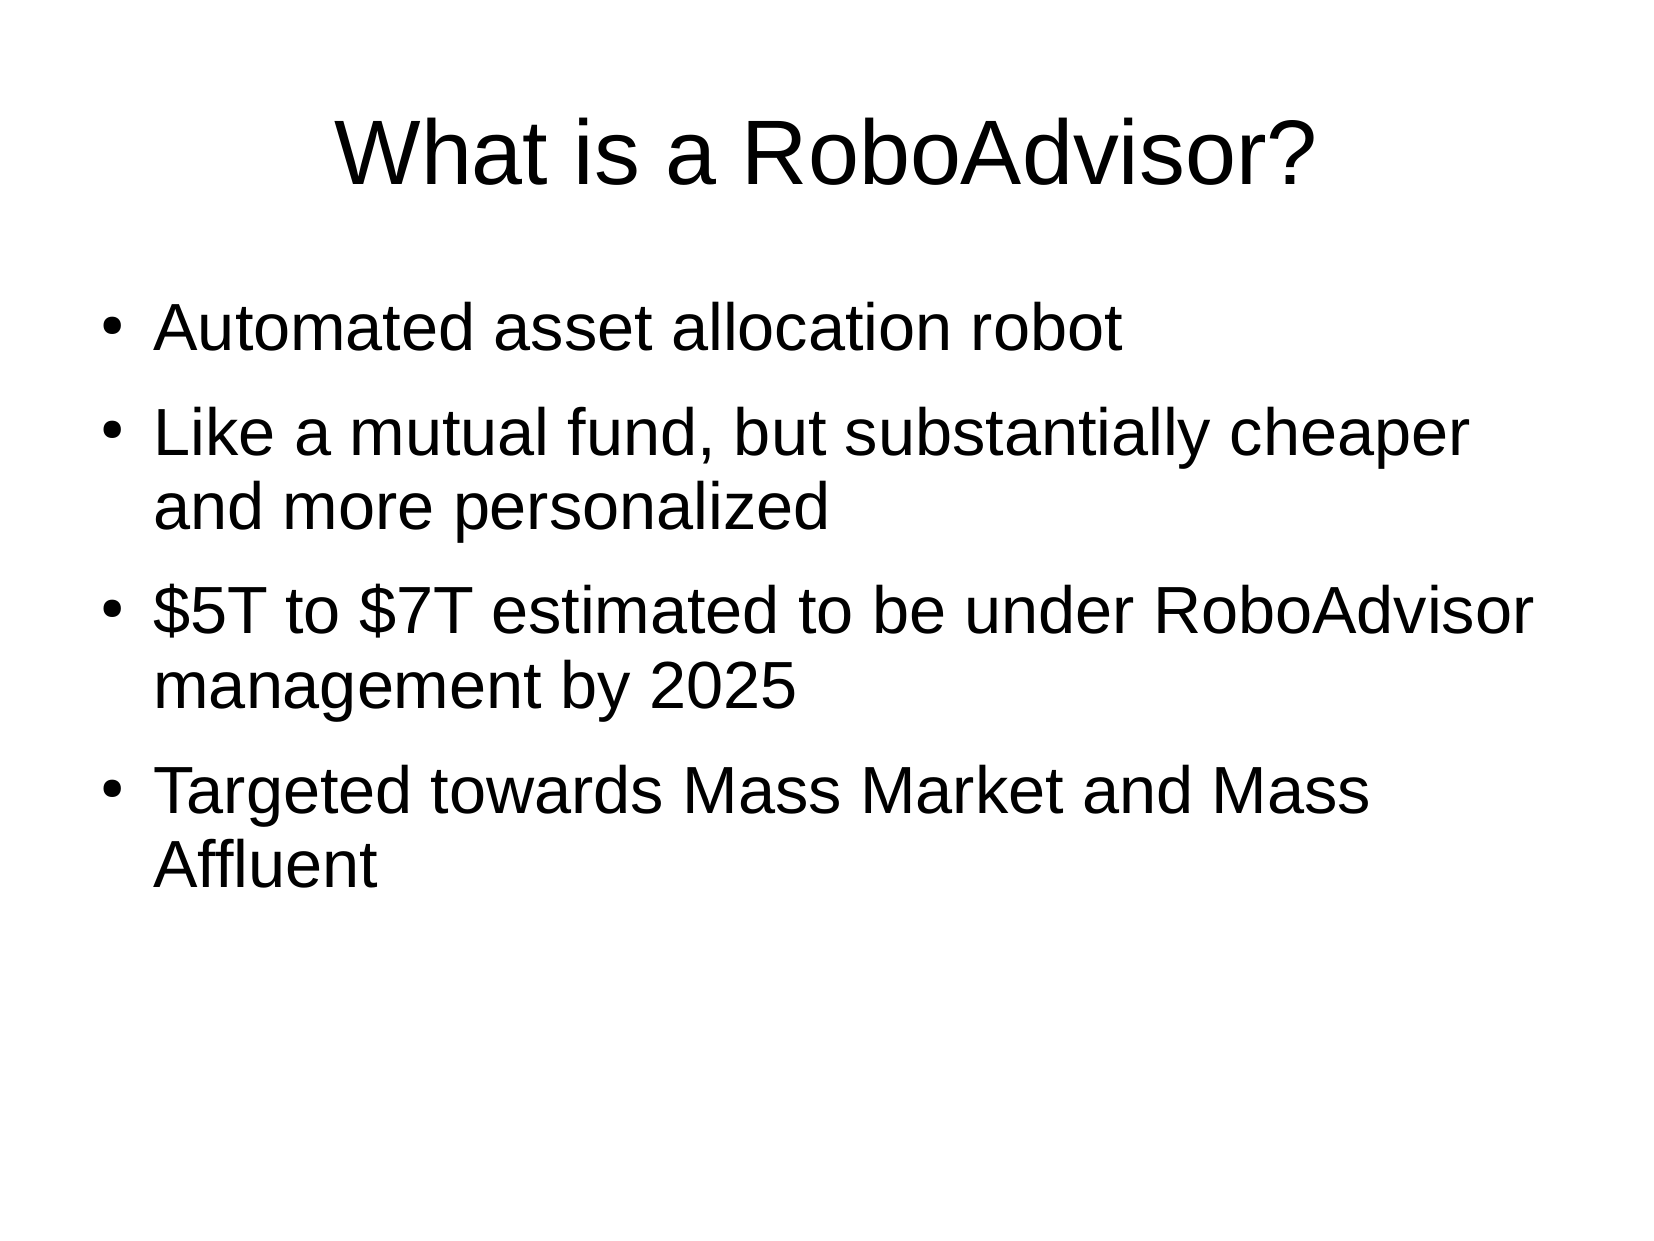

# What is a RoboAdvisor?
Automated asset allocation robot
Like a mutual fund, but substantially cheaper and more personalized
$5T to $7T estimated to be under RoboAdvisor management by 2025
Targeted towards Mass Market and Mass Affluent